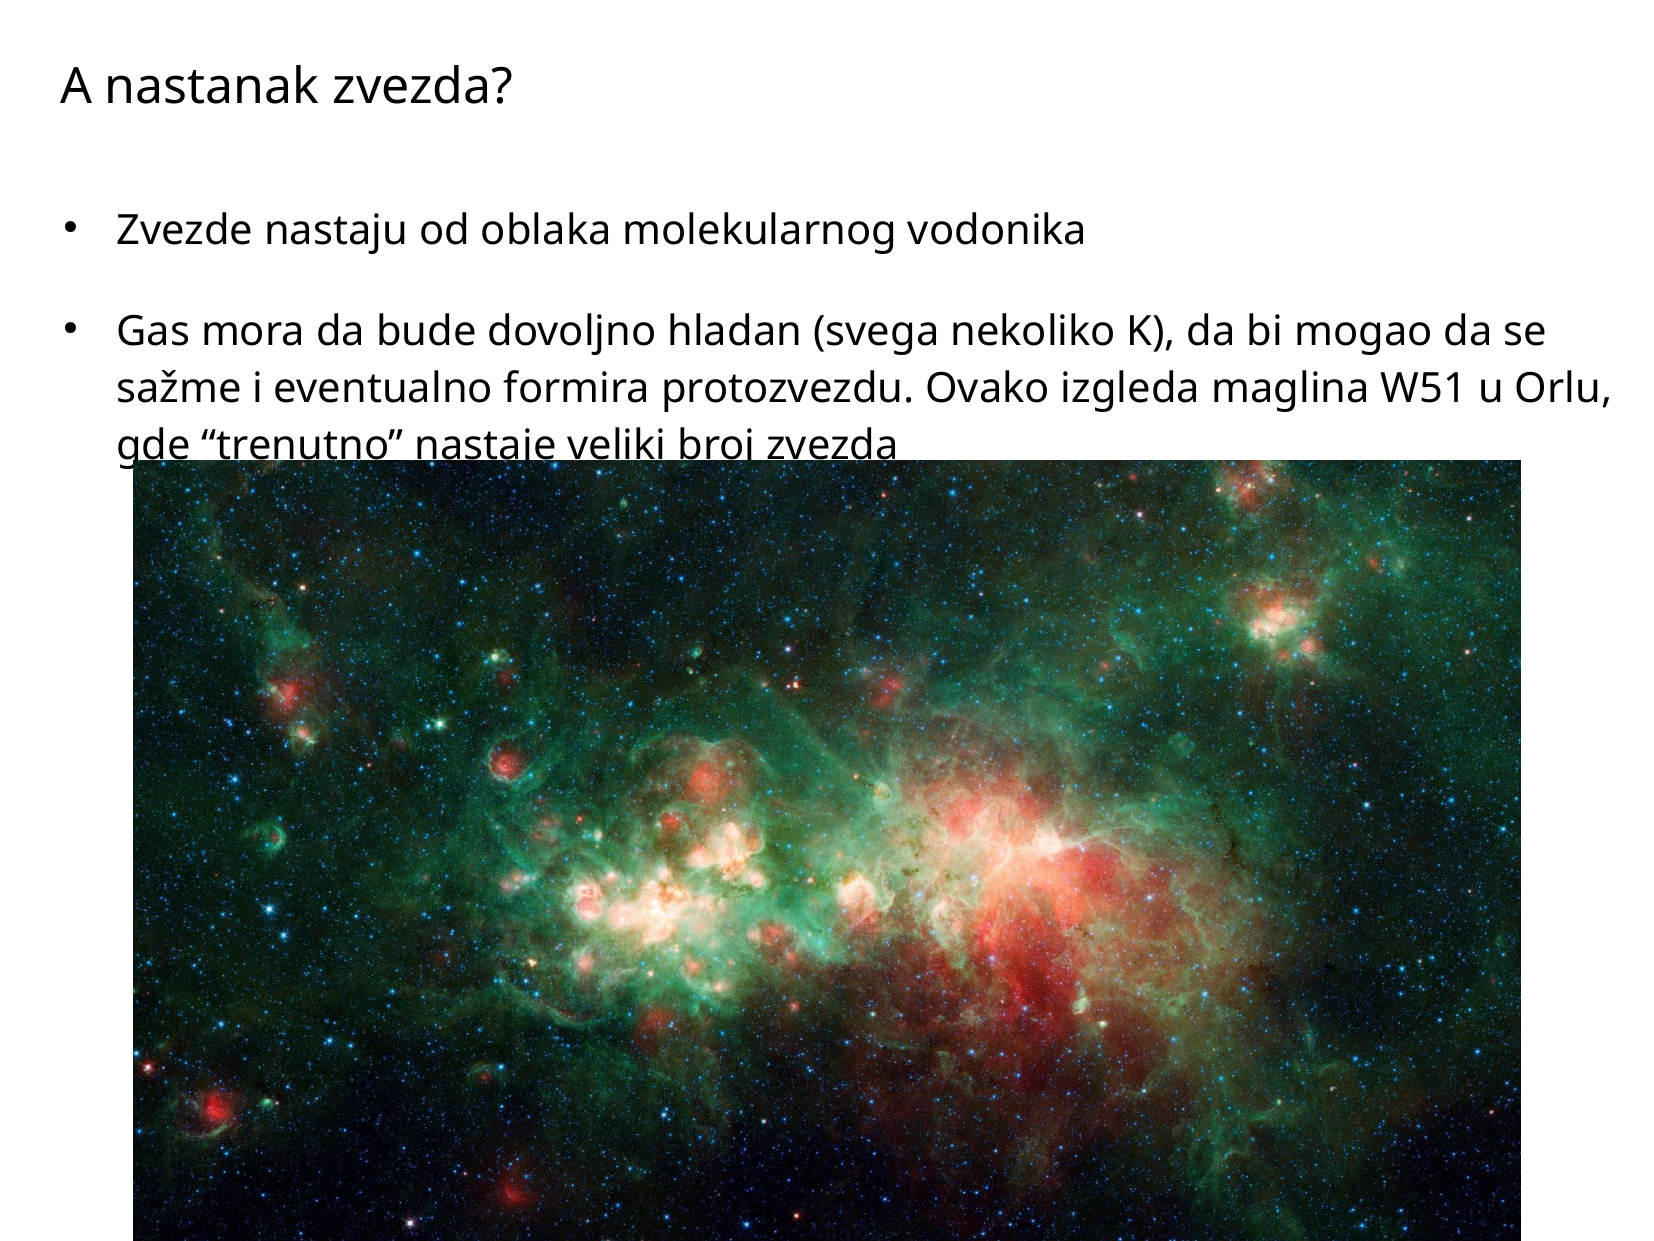

# A nastanak zvezda?
Zvezde nastaju od oblaka molekularnog vodonika
Gas mora da bude dovoljno hladan (svega nekoliko K), da bi mogao da se sažme i eventualno formira protozvezdu. Ovako izgleda maglina W51 u Orlu, gde “trenutno” nastaje veliki broj zvezda